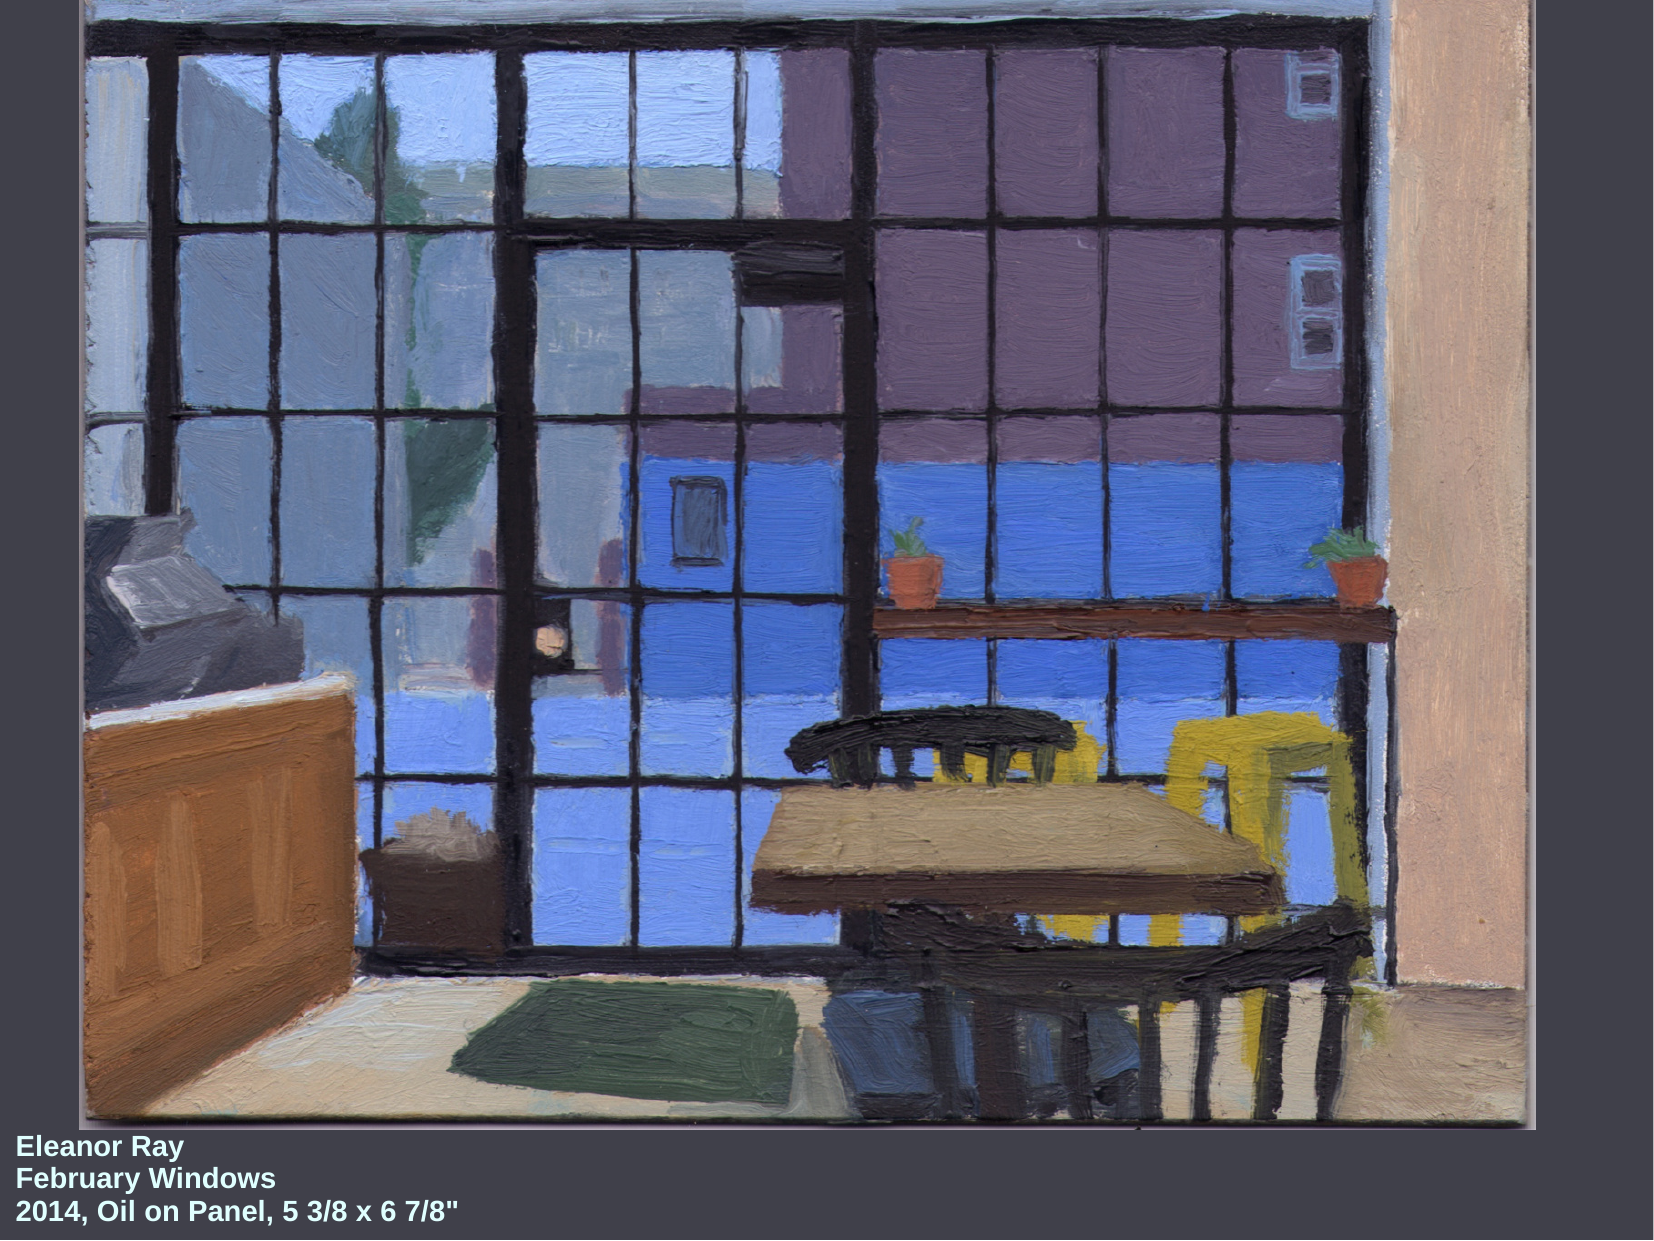

#
Eleanor Ray
February Windows
2014, Oil on Panel, 5 3/8 x 6 7/8"